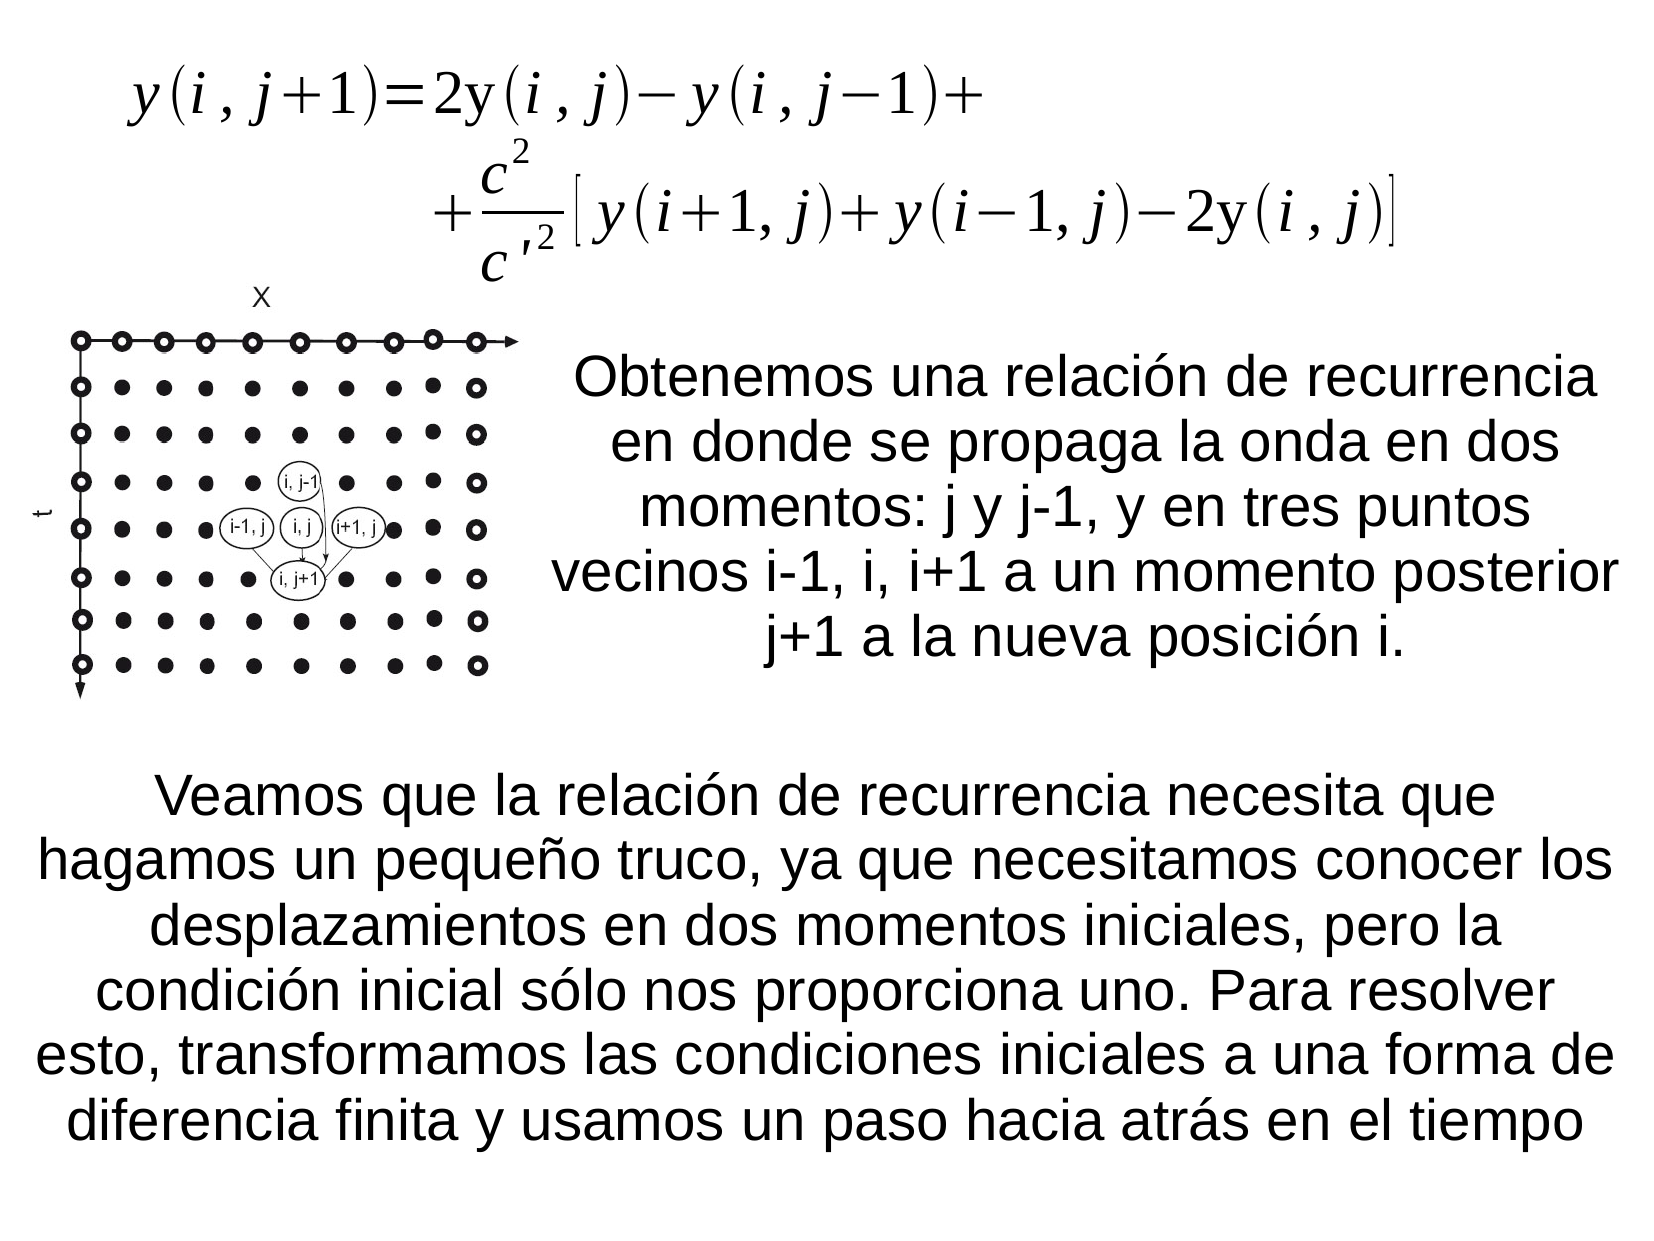

#
Obtenemos una relación de recurrencia en donde se propaga la onda en dos momentos: j y j-1, y en tres puntos vecinos i-1, i, i+1 a un momento posterior j+1 a la nueva posición i.
Veamos que la relación de recurrencia necesita que hagamos un pequeño truco, ya que necesitamos conocer los desplazamientos en dos momentos iniciales, pero la condición inicial sólo nos proporciona uno. Para resolver esto, transformamos las condiciones iniciales a una forma de diferencia finita y usamos un paso hacia atrás en el tiempo